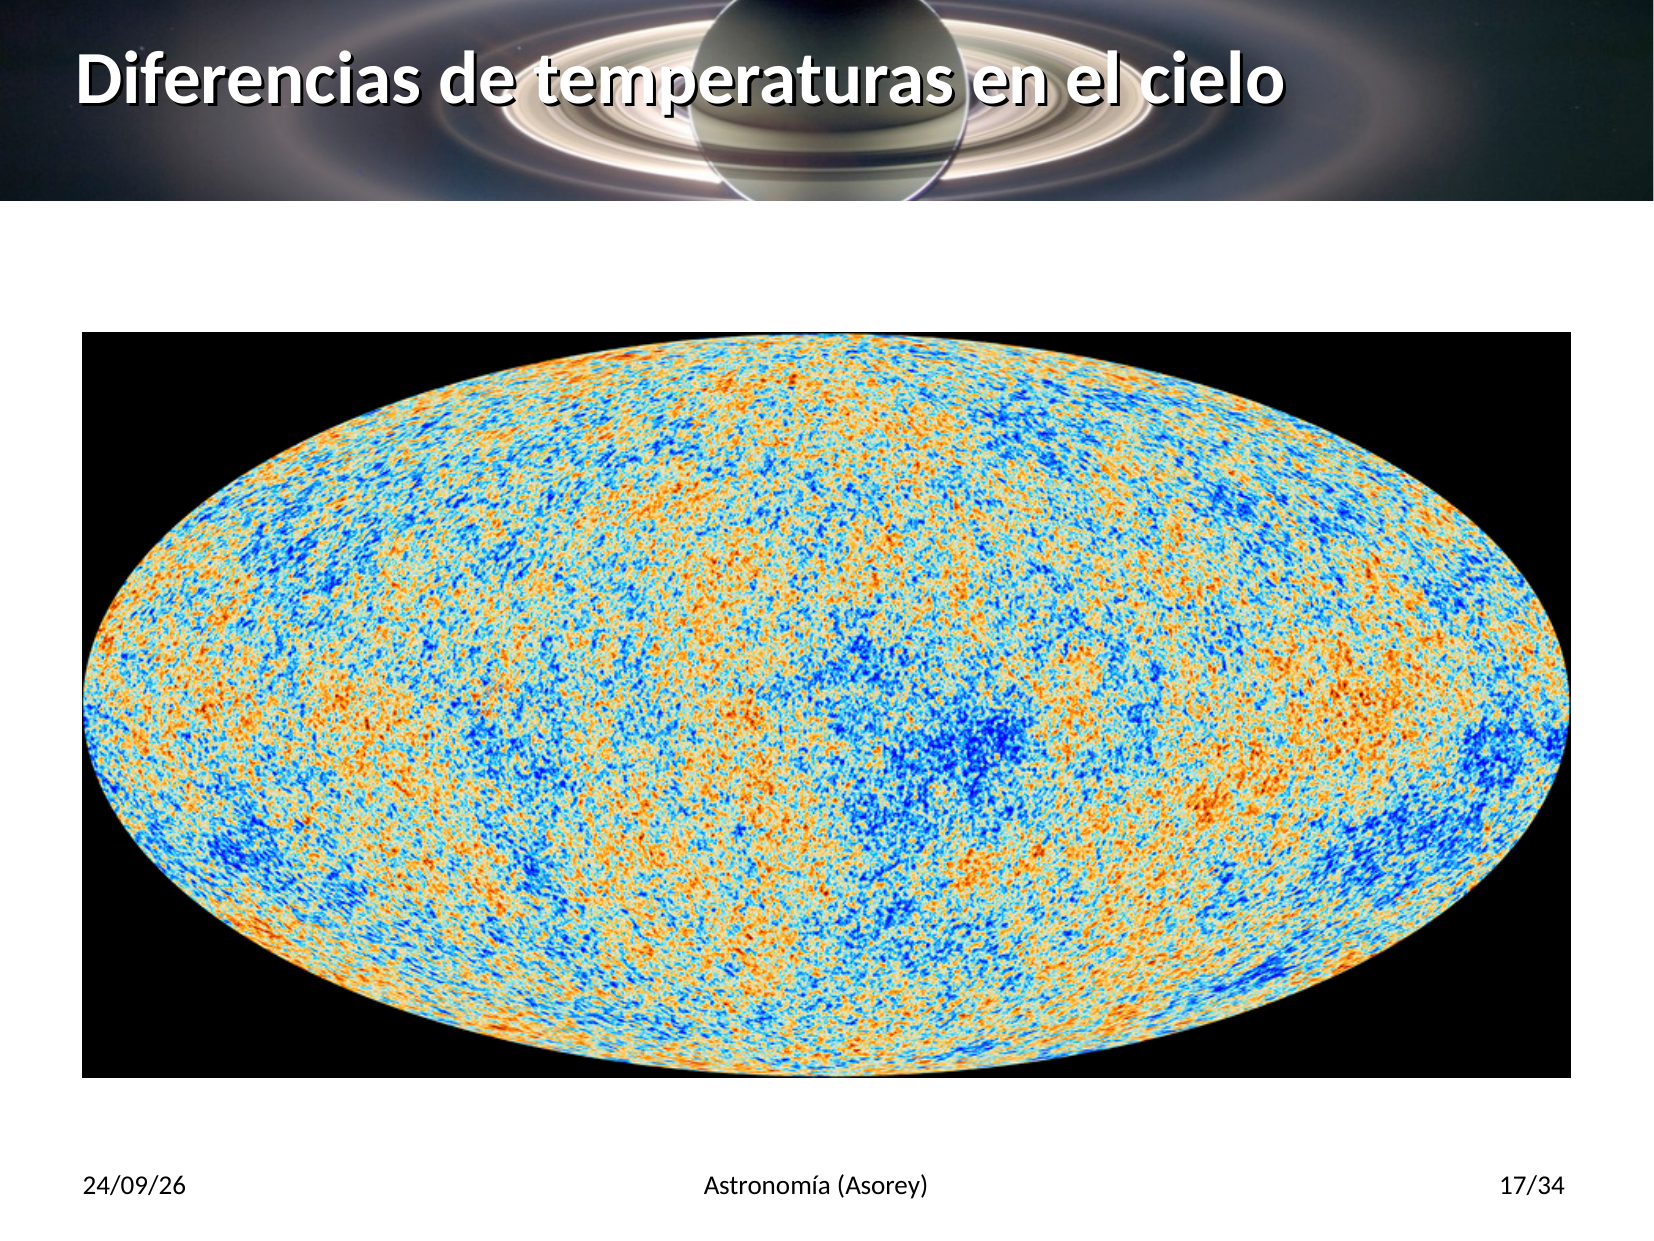

# Diferencias de temperaturas en el cielo
Astronomía (Asorey)
17